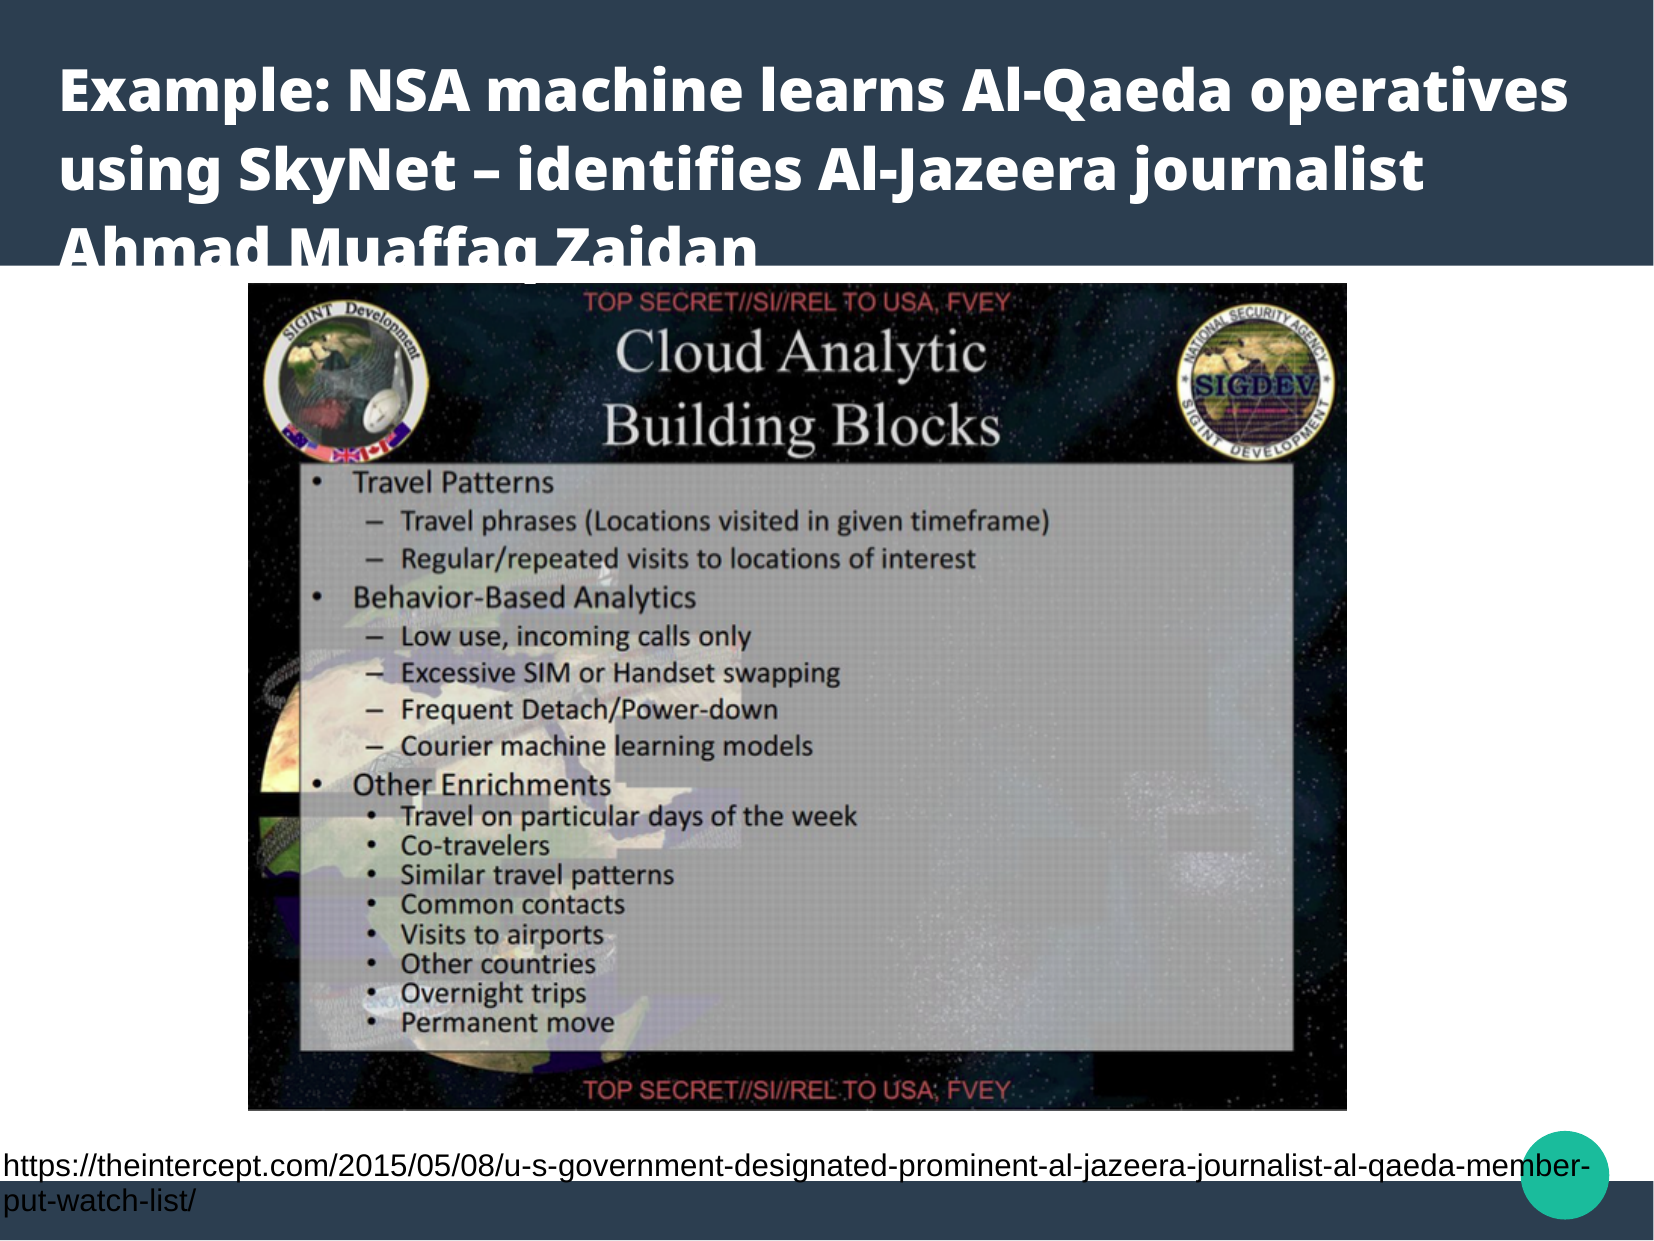

# Example: NSA machine learns Al-Qaeda operatives using SkyNet – identifies Al-Jazeera journalist Ahmad Muaffaq Zaidan
https://theintercept.com/2015/05/08/u-s-government-designated-prominent-al-jazeera-journalist-al-qaeda-member-put-watch-list/